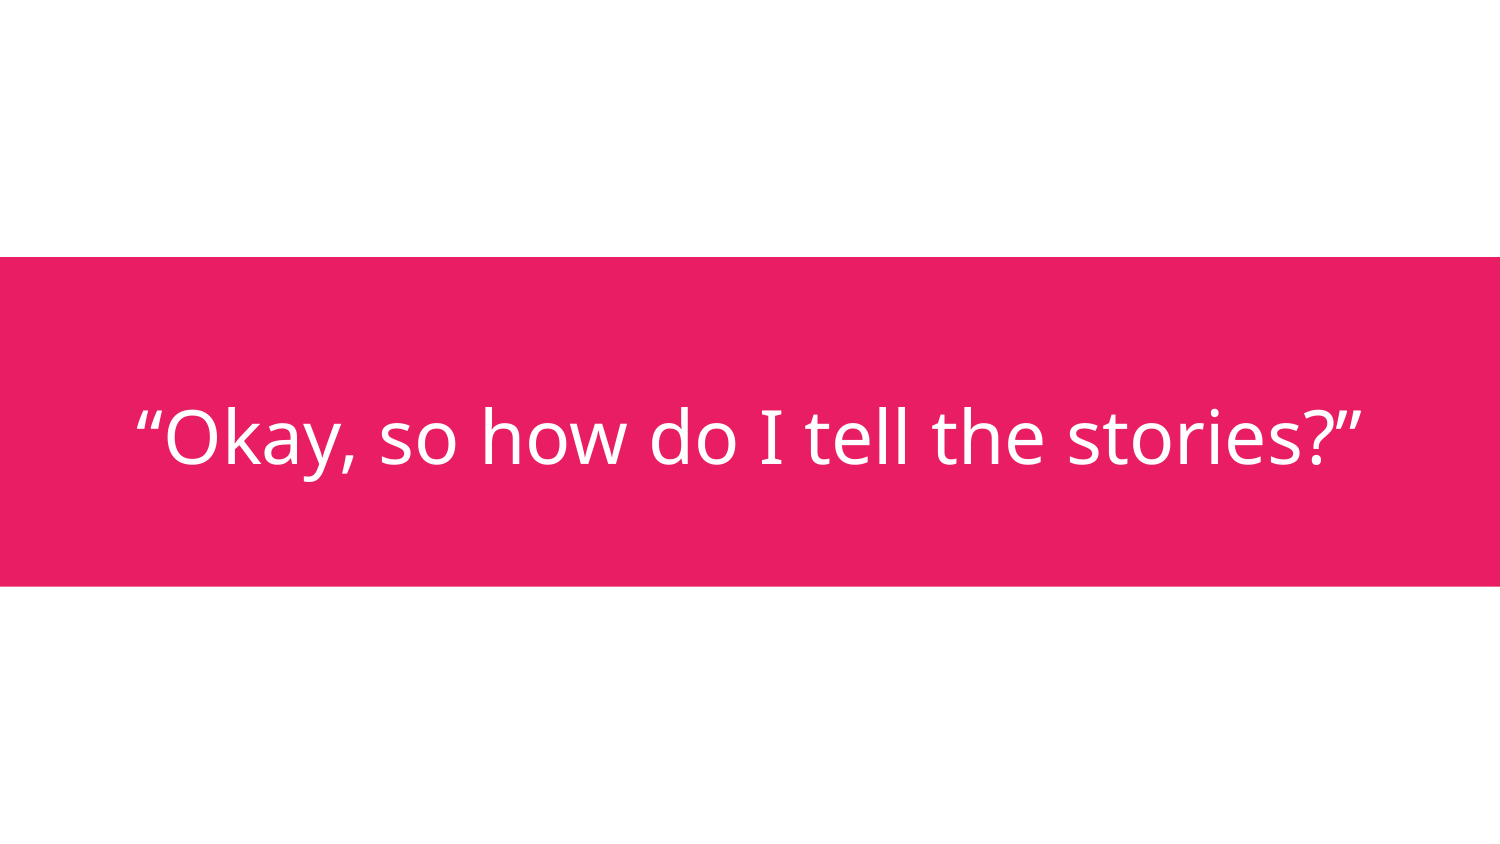

# “Okay, so how do I tell the stories?”